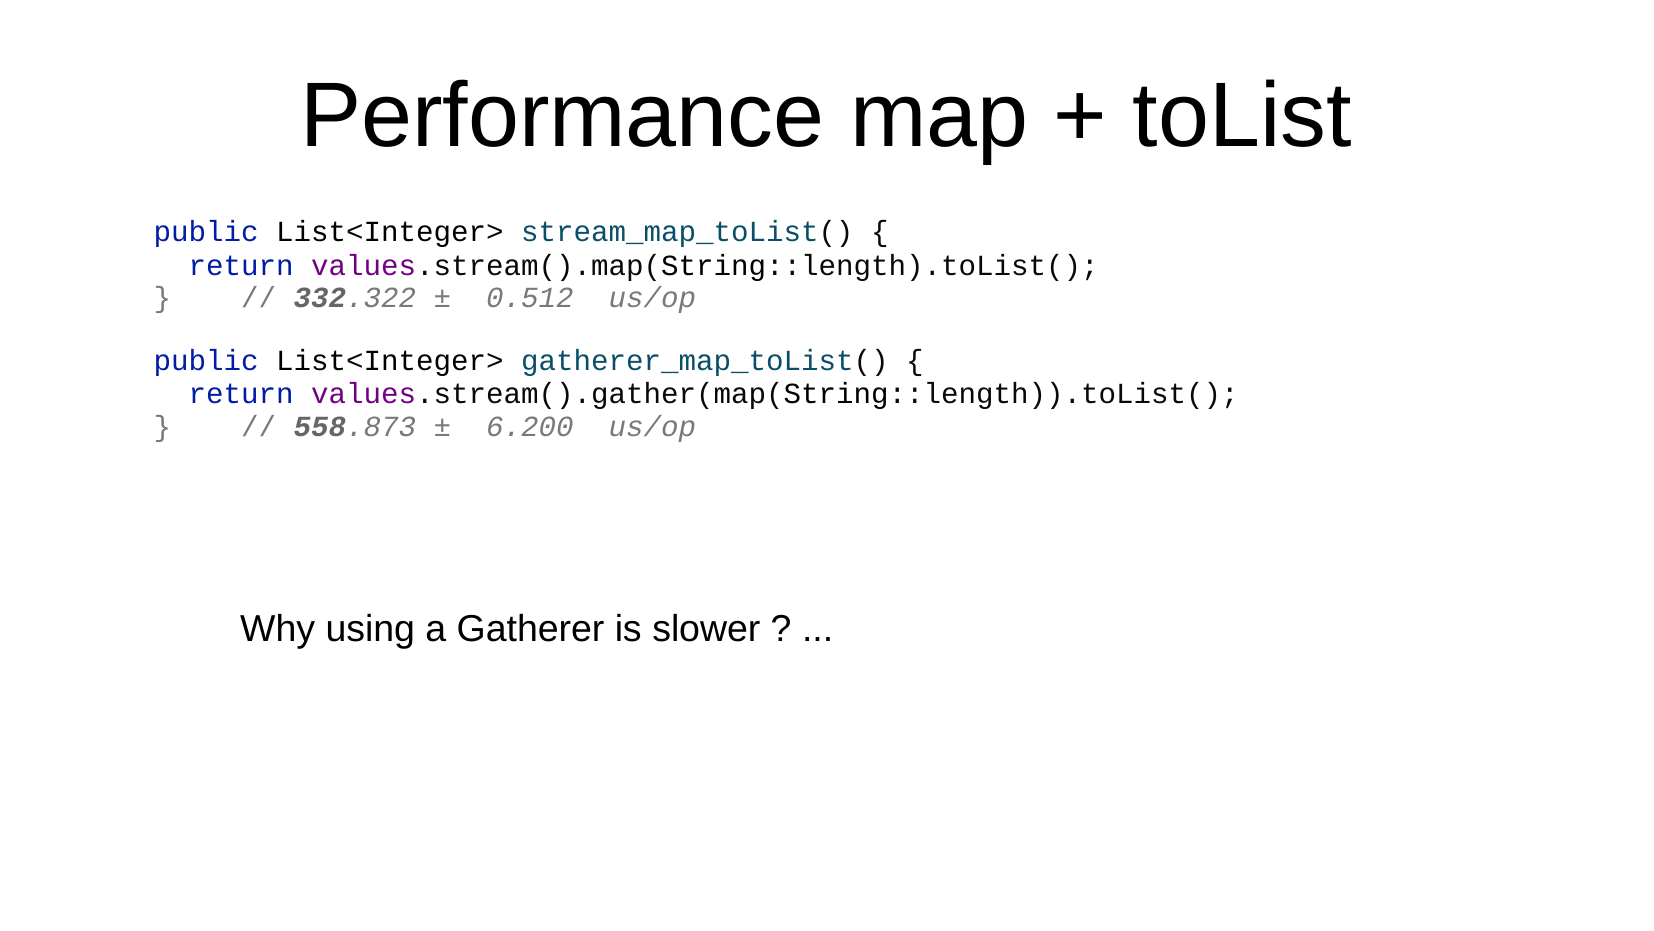

# Performance map + toList
public List<Integer> stream_map_toList() {
 return values.stream().map(String::length).toList();
} // 332.322 ± 0.512 us/op
public List<Integer> gatherer_map_toList() {
 return values.stream().gather(map(String::length)).toList();
} // 558.873 ± 6.200 us/op
Why using a Gatherer is slower ? ...